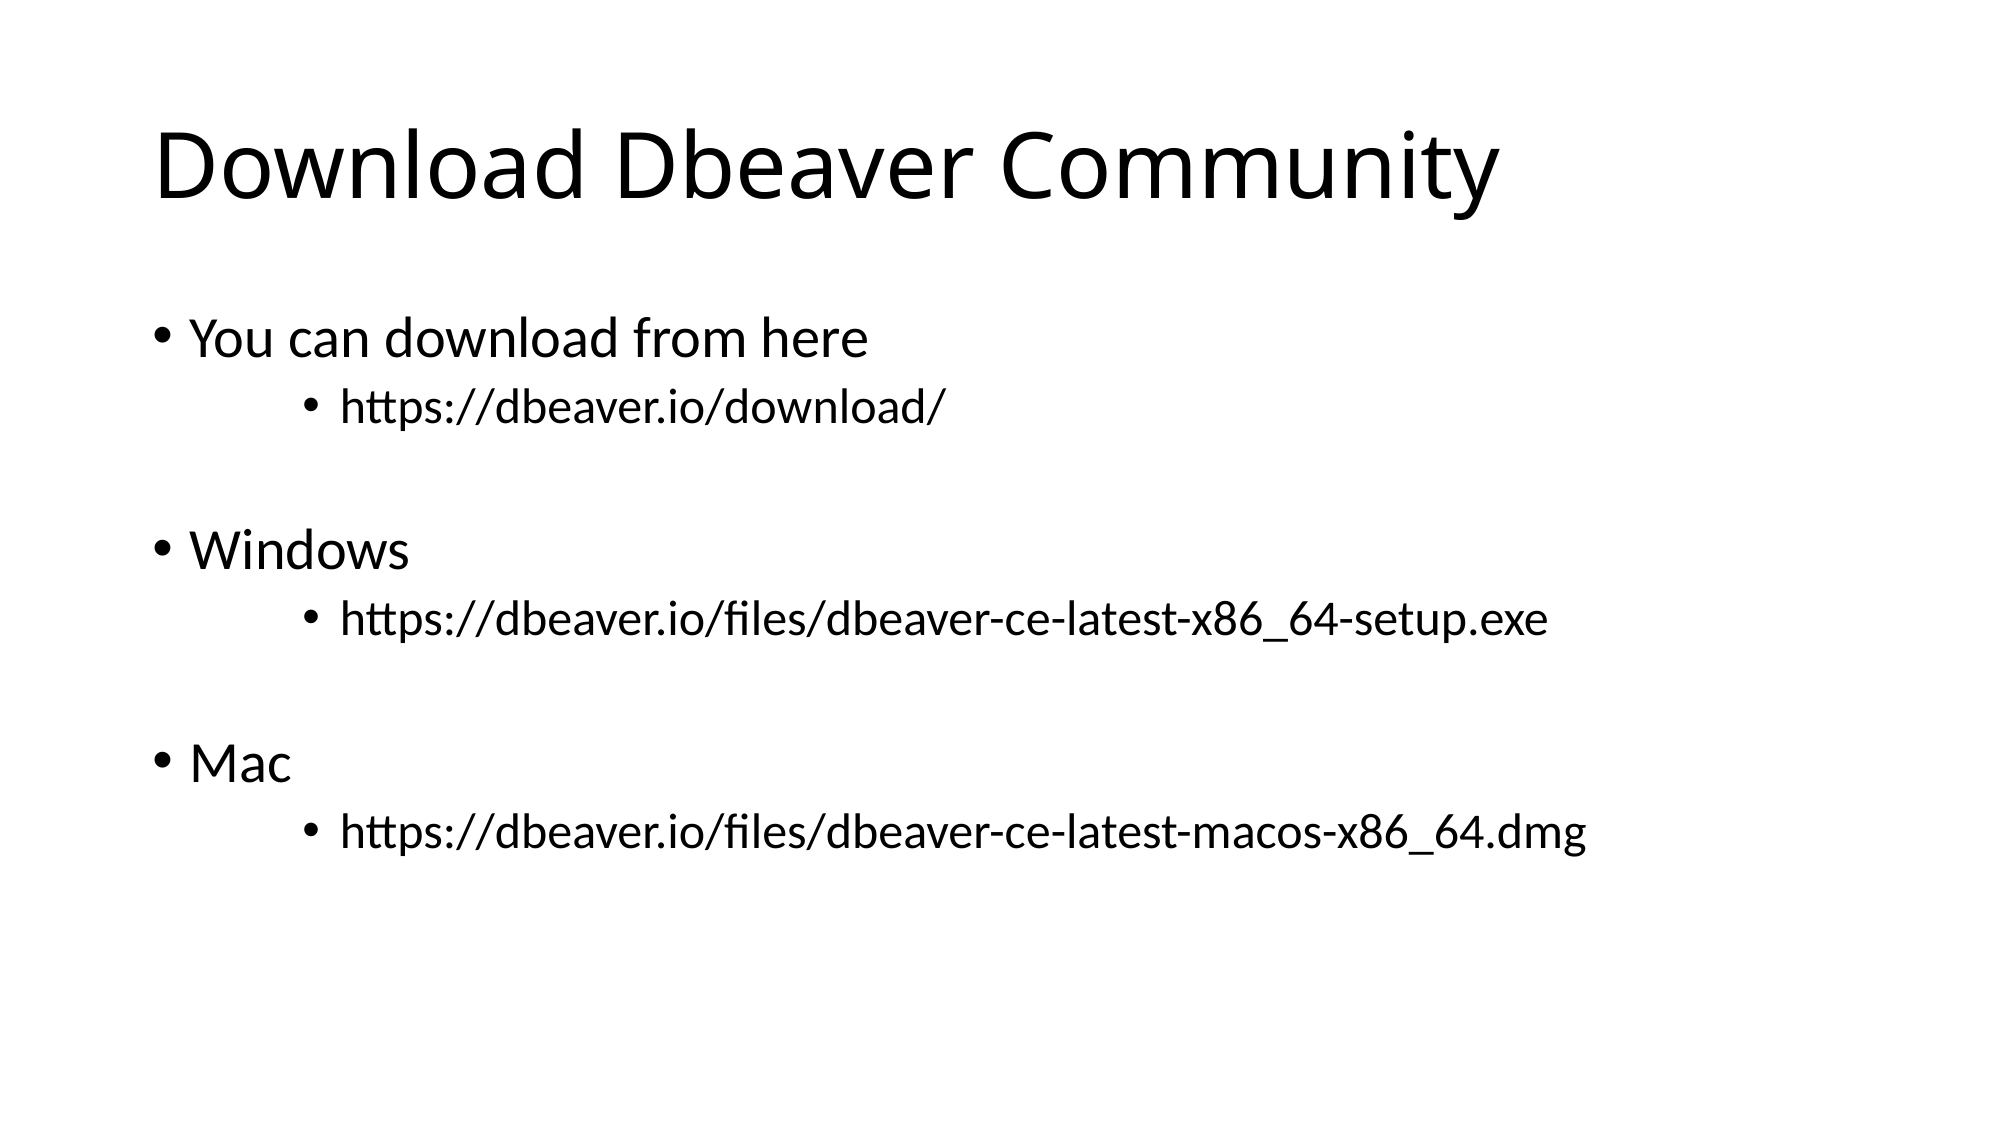

# Download Dbeaver Community
You can download from here
https://dbeaver.io/download/
Windows
https://dbeaver.io/files/dbeaver-ce-latest-x86_64-setup.exe
Mac
https://dbeaver.io/files/dbeaver-ce-latest-macos-x86_64.dmg